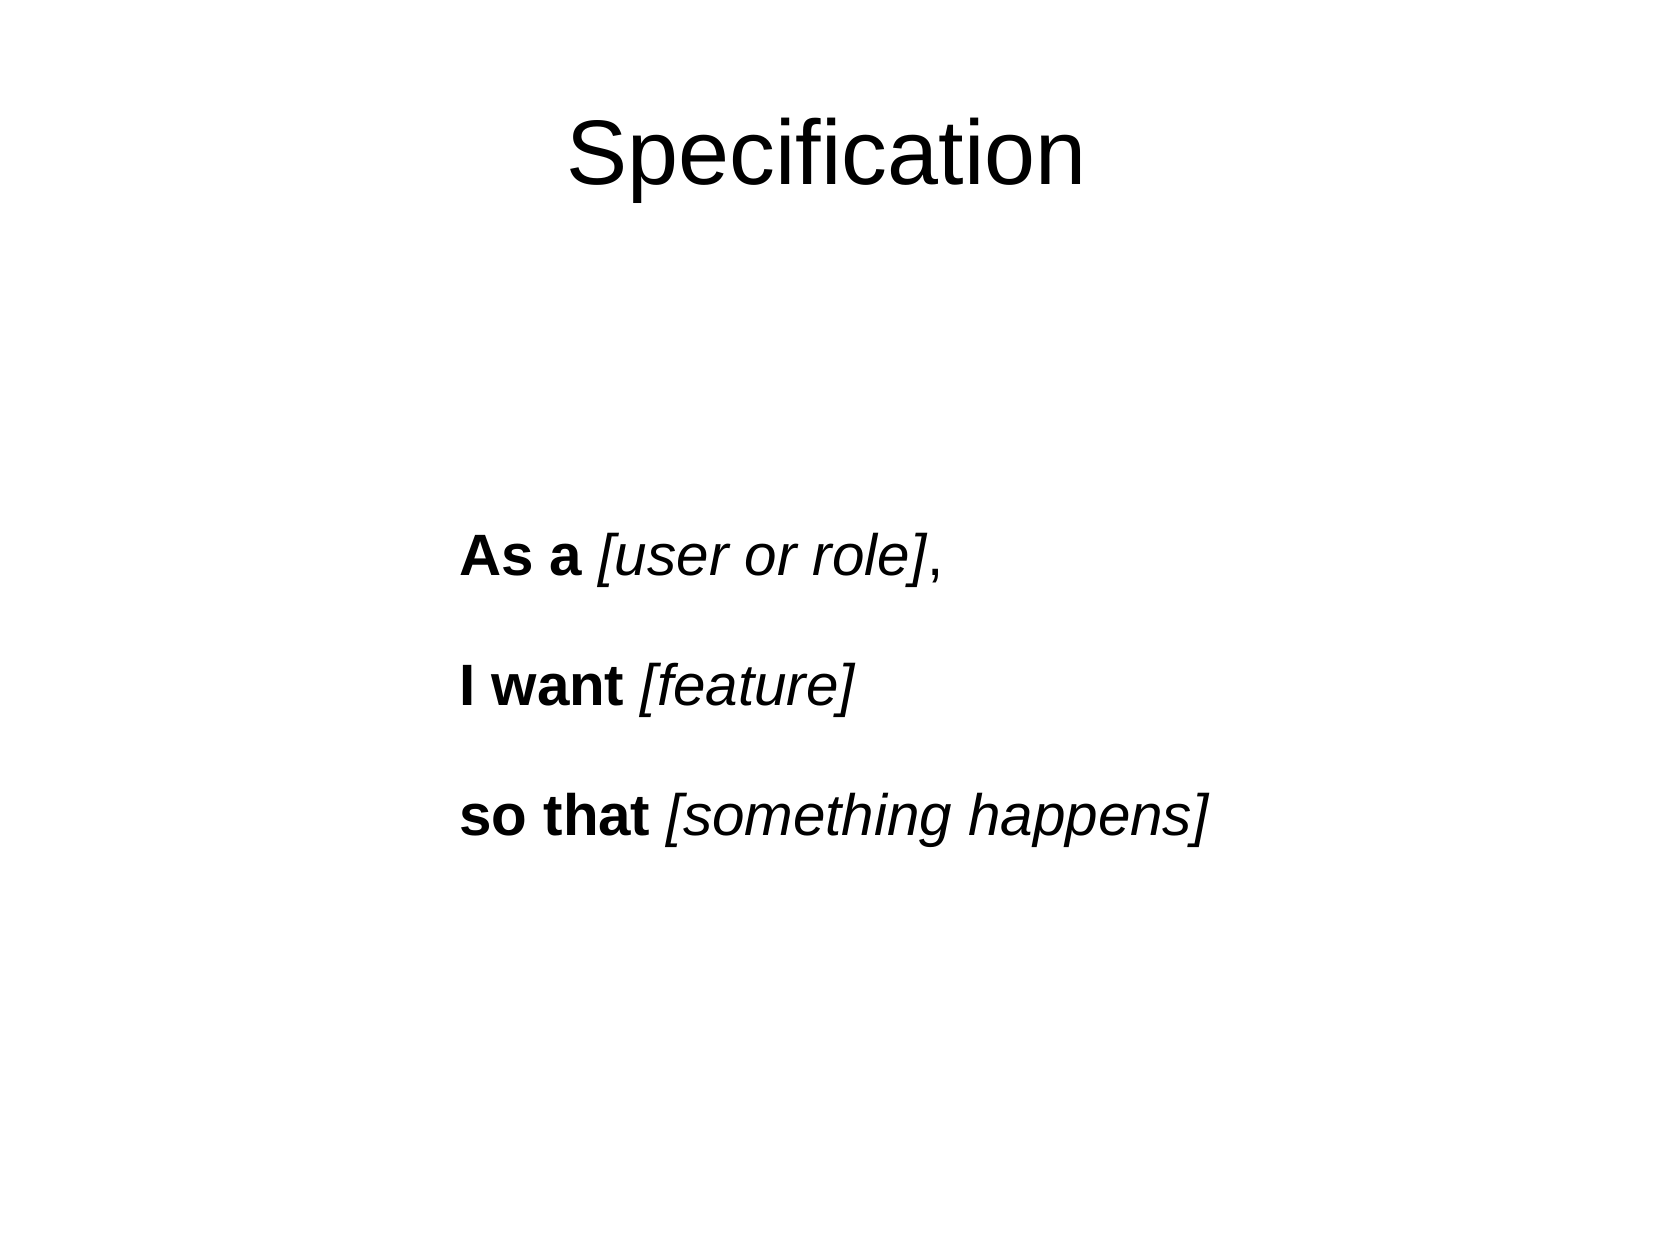

# Specification
As a [user or role],
I want [feature]
so that [something happens]